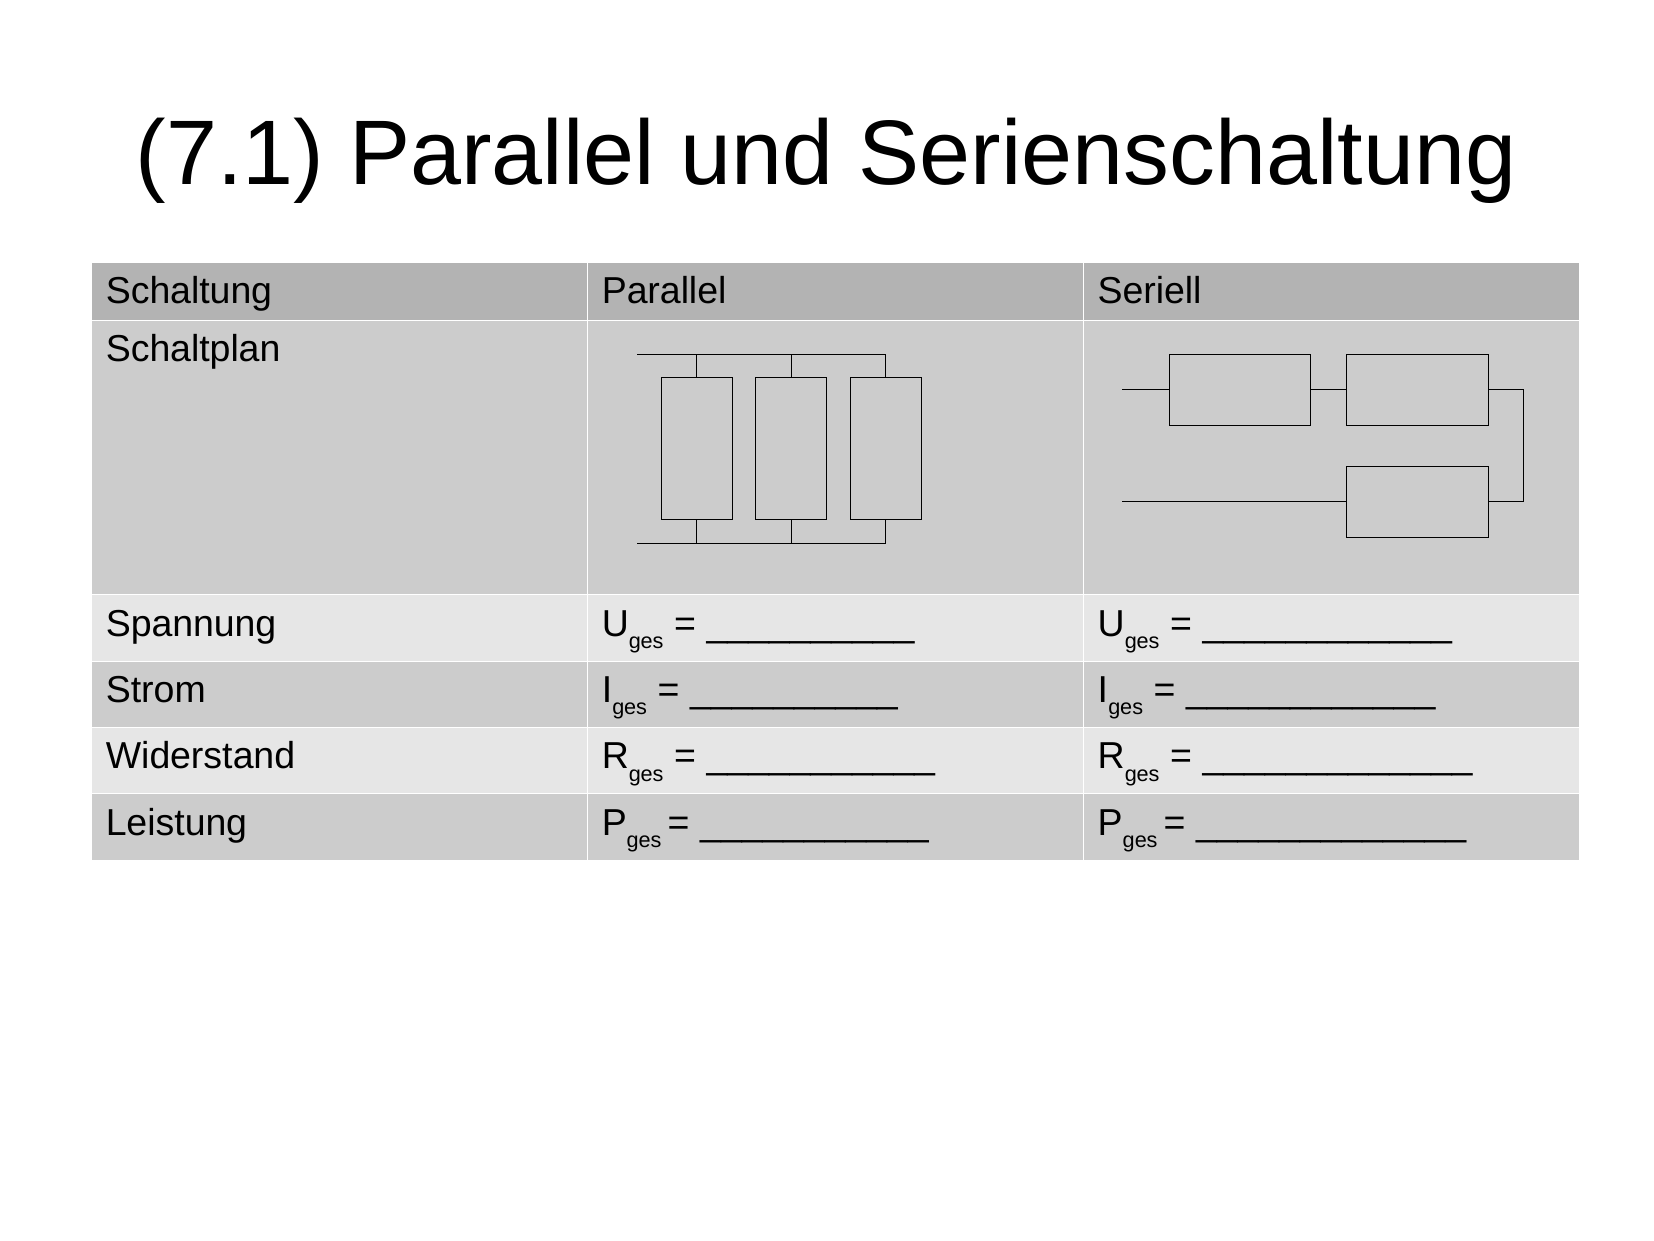

# (7.1) Parallel und Serienschaltung
| Schaltung | Parallel | Seriell |
| --- | --- | --- |
| Schaltplan | | |
| Spannung | Uges = \_\_\_\_\_\_\_\_\_\_ | Uges = \_\_\_\_\_\_\_\_\_\_\_\_ |
| Strom | Iges = \_\_\_\_\_\_\_\_\_\_ | Iges = \_\_\_\_\_\_\_\_\_\_\_\_ |
| Widerstand | Rges = \_\_\_\_\_\_\_\_\_\_\_ | Rges = \_\_\_\_\_\_\_\_\_\_\_\_\_ |
| Leistung | Pges = \_\_\_\_\_\_\_\_\_\_\_ | Pges = \_\_\_\_\_\_\_\_\_\_\_\_\_ |